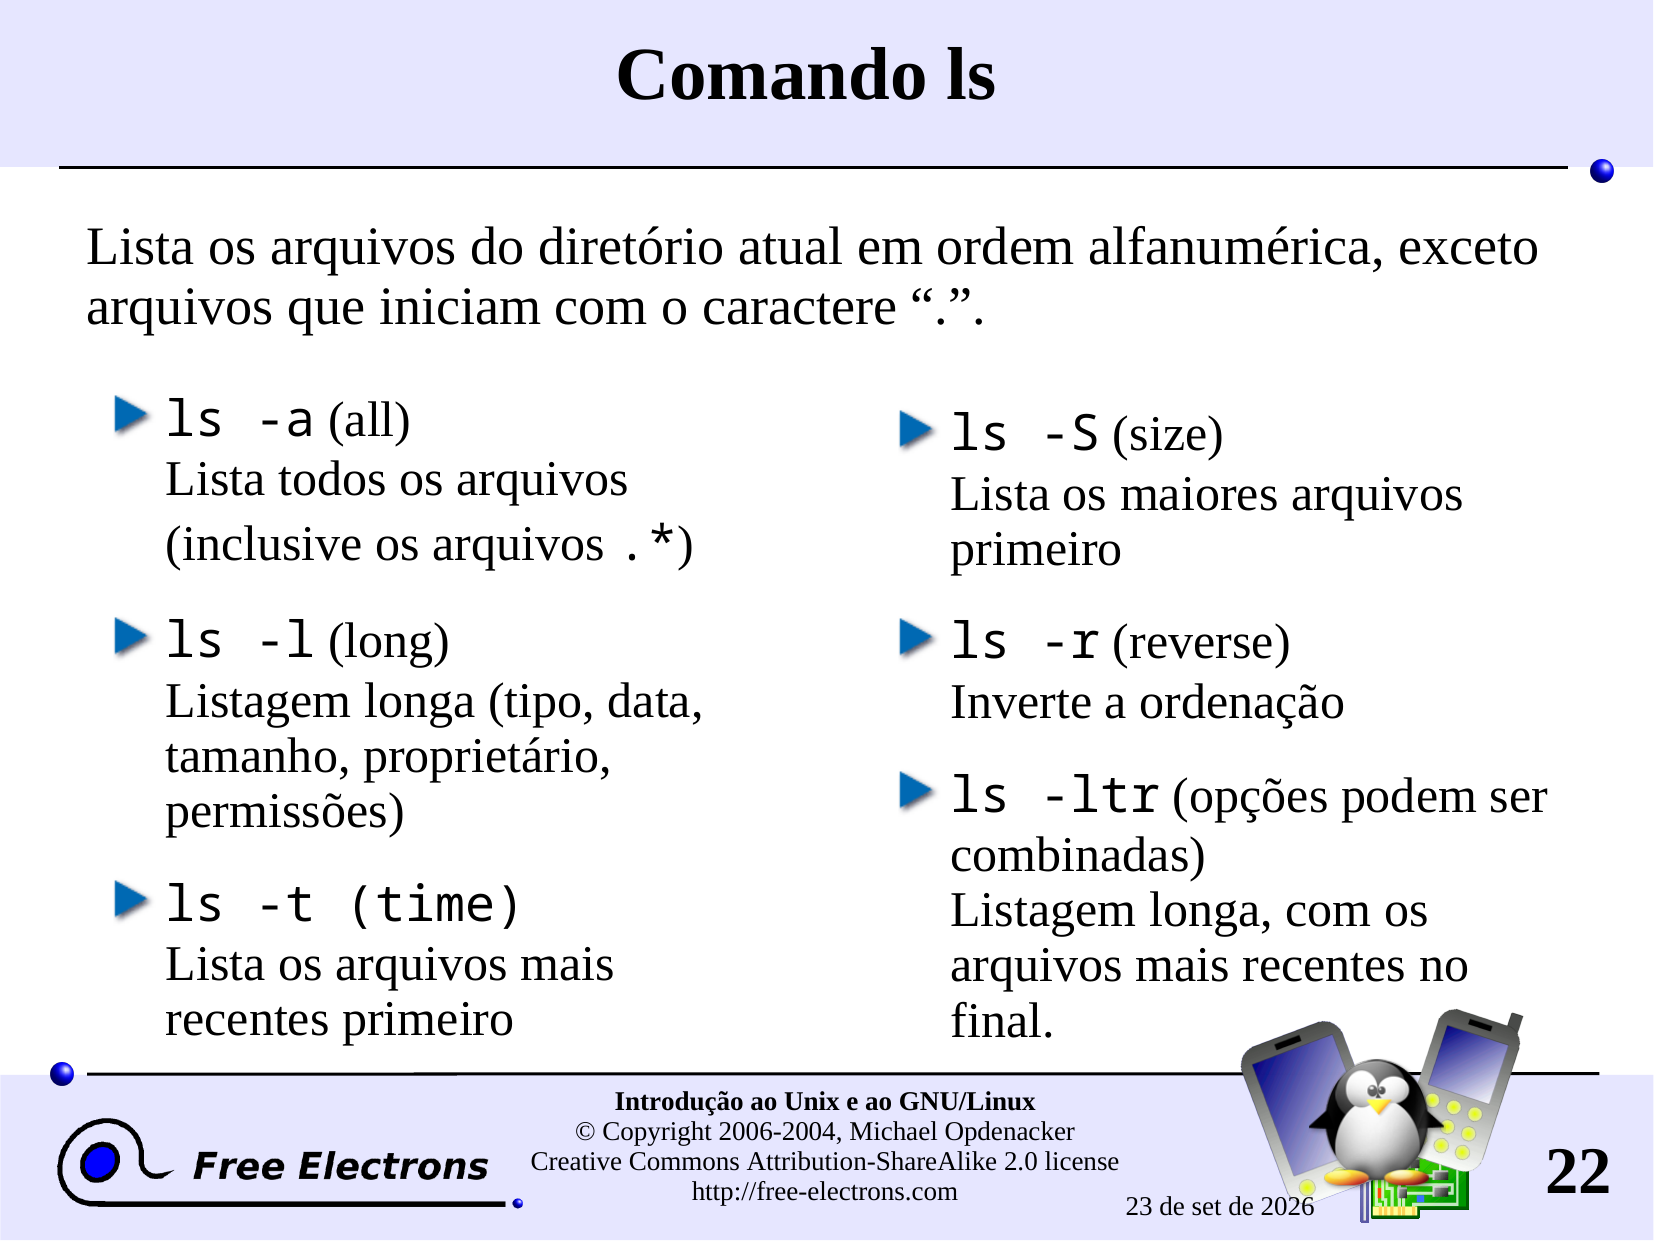

# Comando ls
Lista os arquivos do diretório atual em ordem alfanumérica, exceto arquivos que iniciam com o caractere “.”.
ls -a (all)
Lista todos os arquivos (inclusive os arquivos .*)
ls -l (long)
Listagem longa (tipo, data, tamanho, proprietário, permissões)
ls -t (time)
Lista os arquivos mais recentes primeiro
ls -S (size)
Lista os maiores arquivos primeiro
ls -r (reverse)
Inverte a ordenação
ls -ltr (opções podem ser combinadas)
Listagem longa, com os arquivos mais recentes no final.